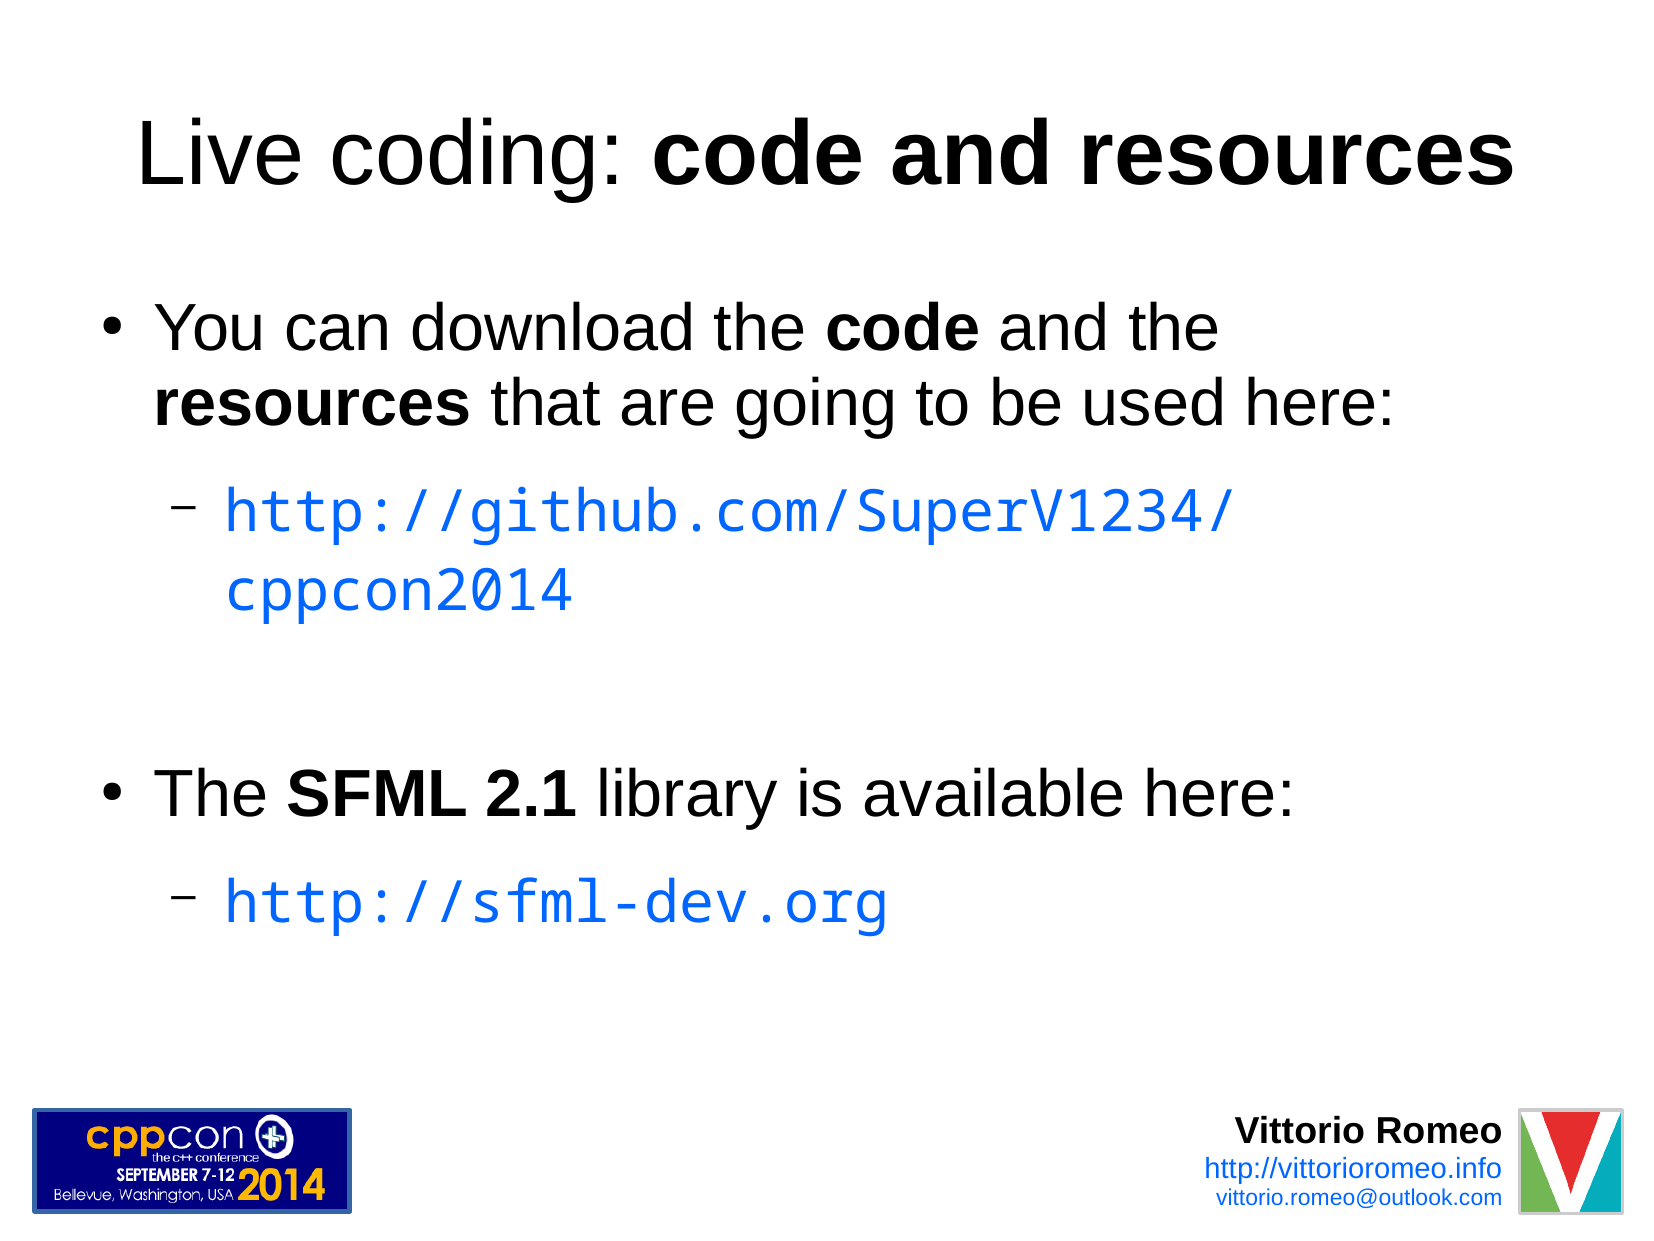

# Live coding: code and resources
You can download the code and the resources that are going to be used here:
http://github.com/SuperV1234/cppcon2014
The SFML 2.1 library is available here:
http://sfml-dev.org